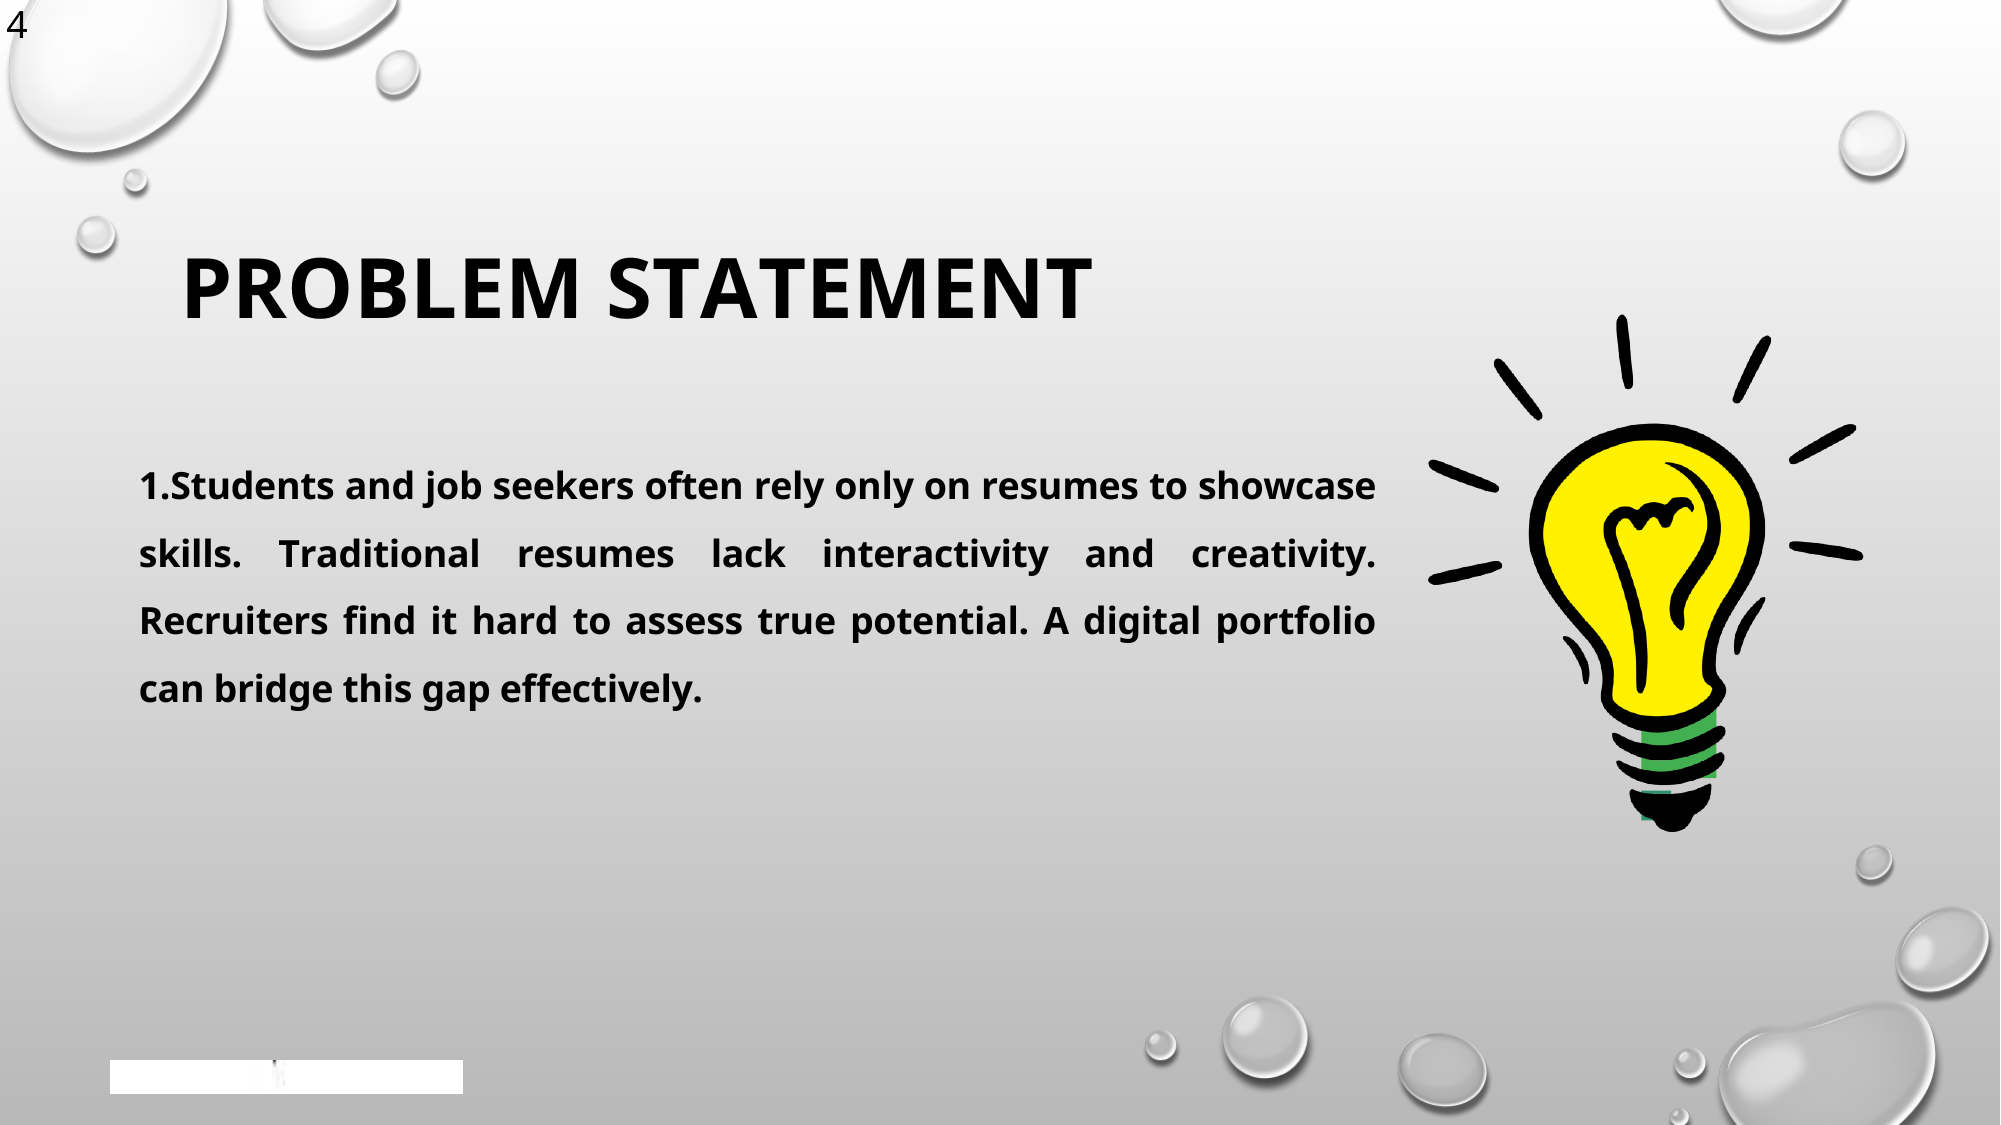

# PROBLEM STATEMENT
1.Students and job seekers often rely only on resumes to showcase skills. Traditional resumes lack interactivity and creativity. Recruiters find it hard to assess true potential. A digital portfolio can bridge this gap effectively.